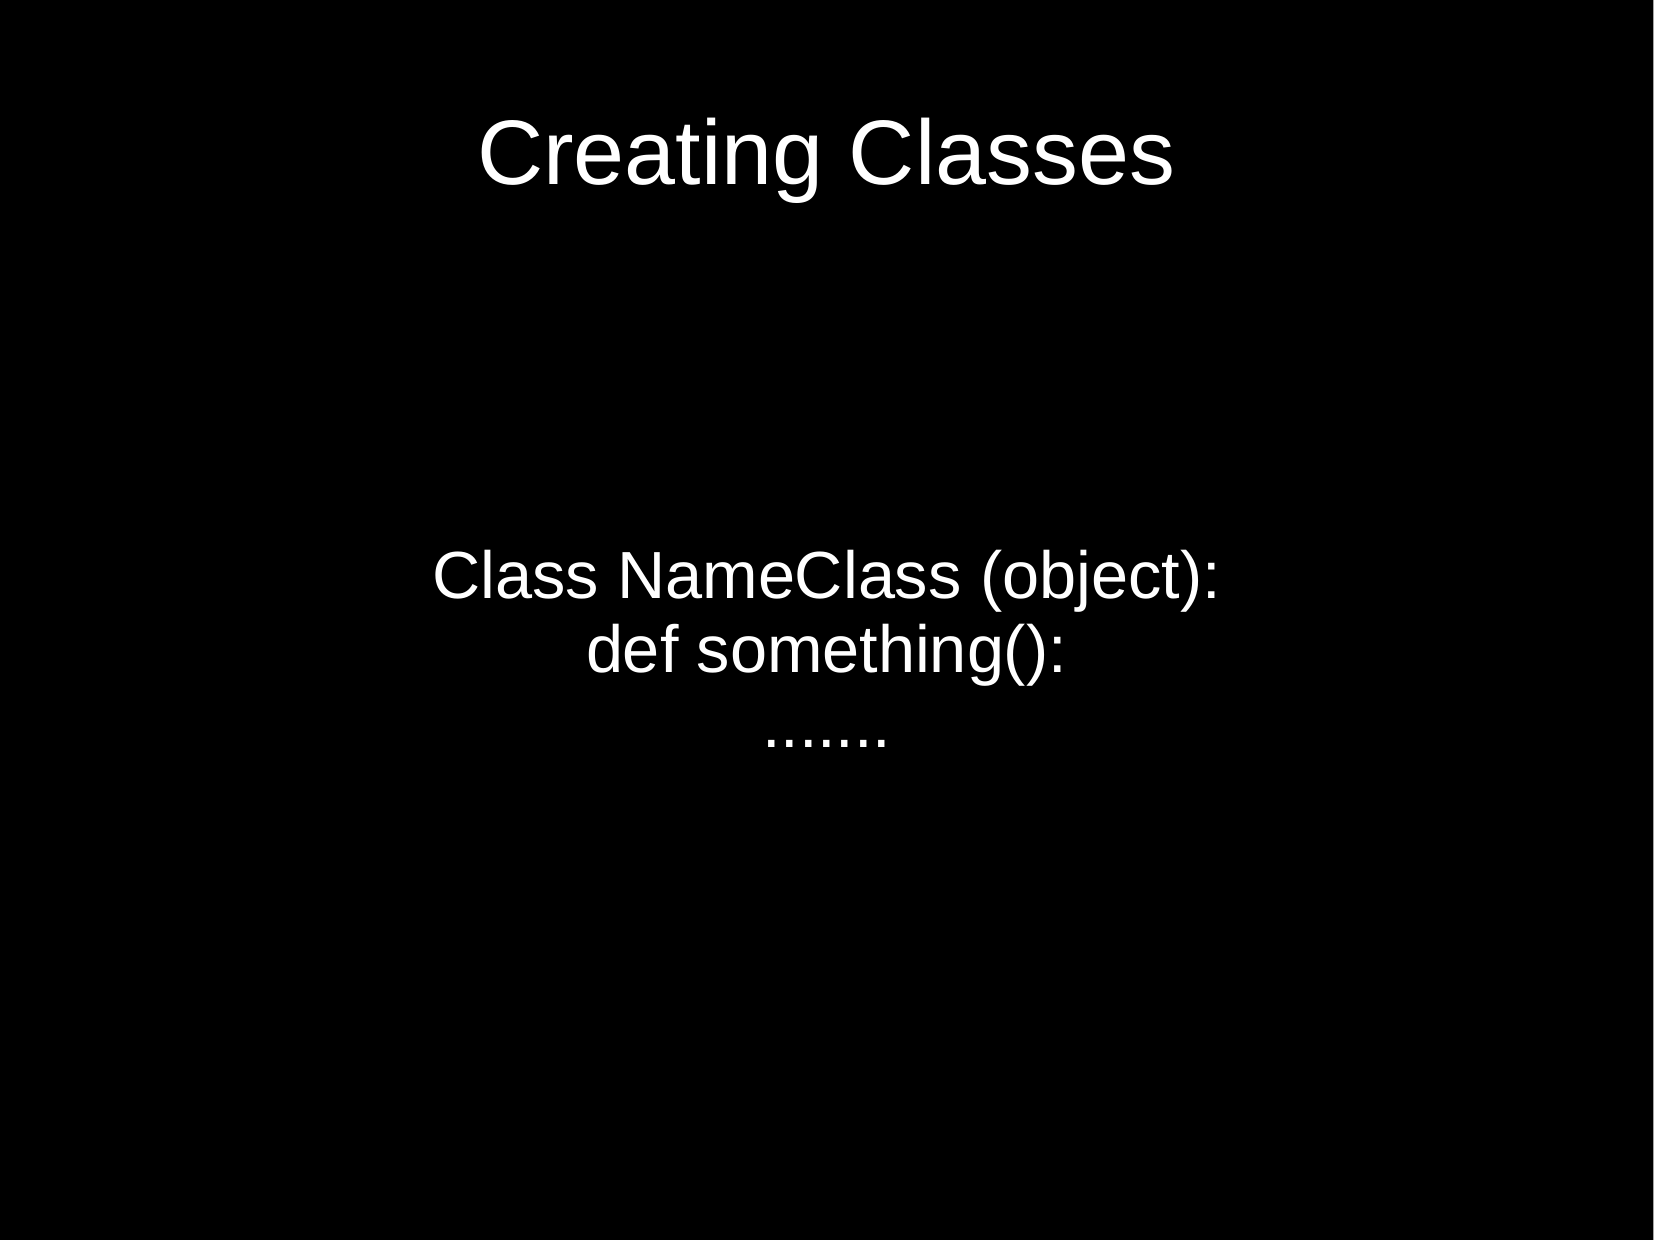

# Creating Classes
Class NameClass (object):
def something():
.......